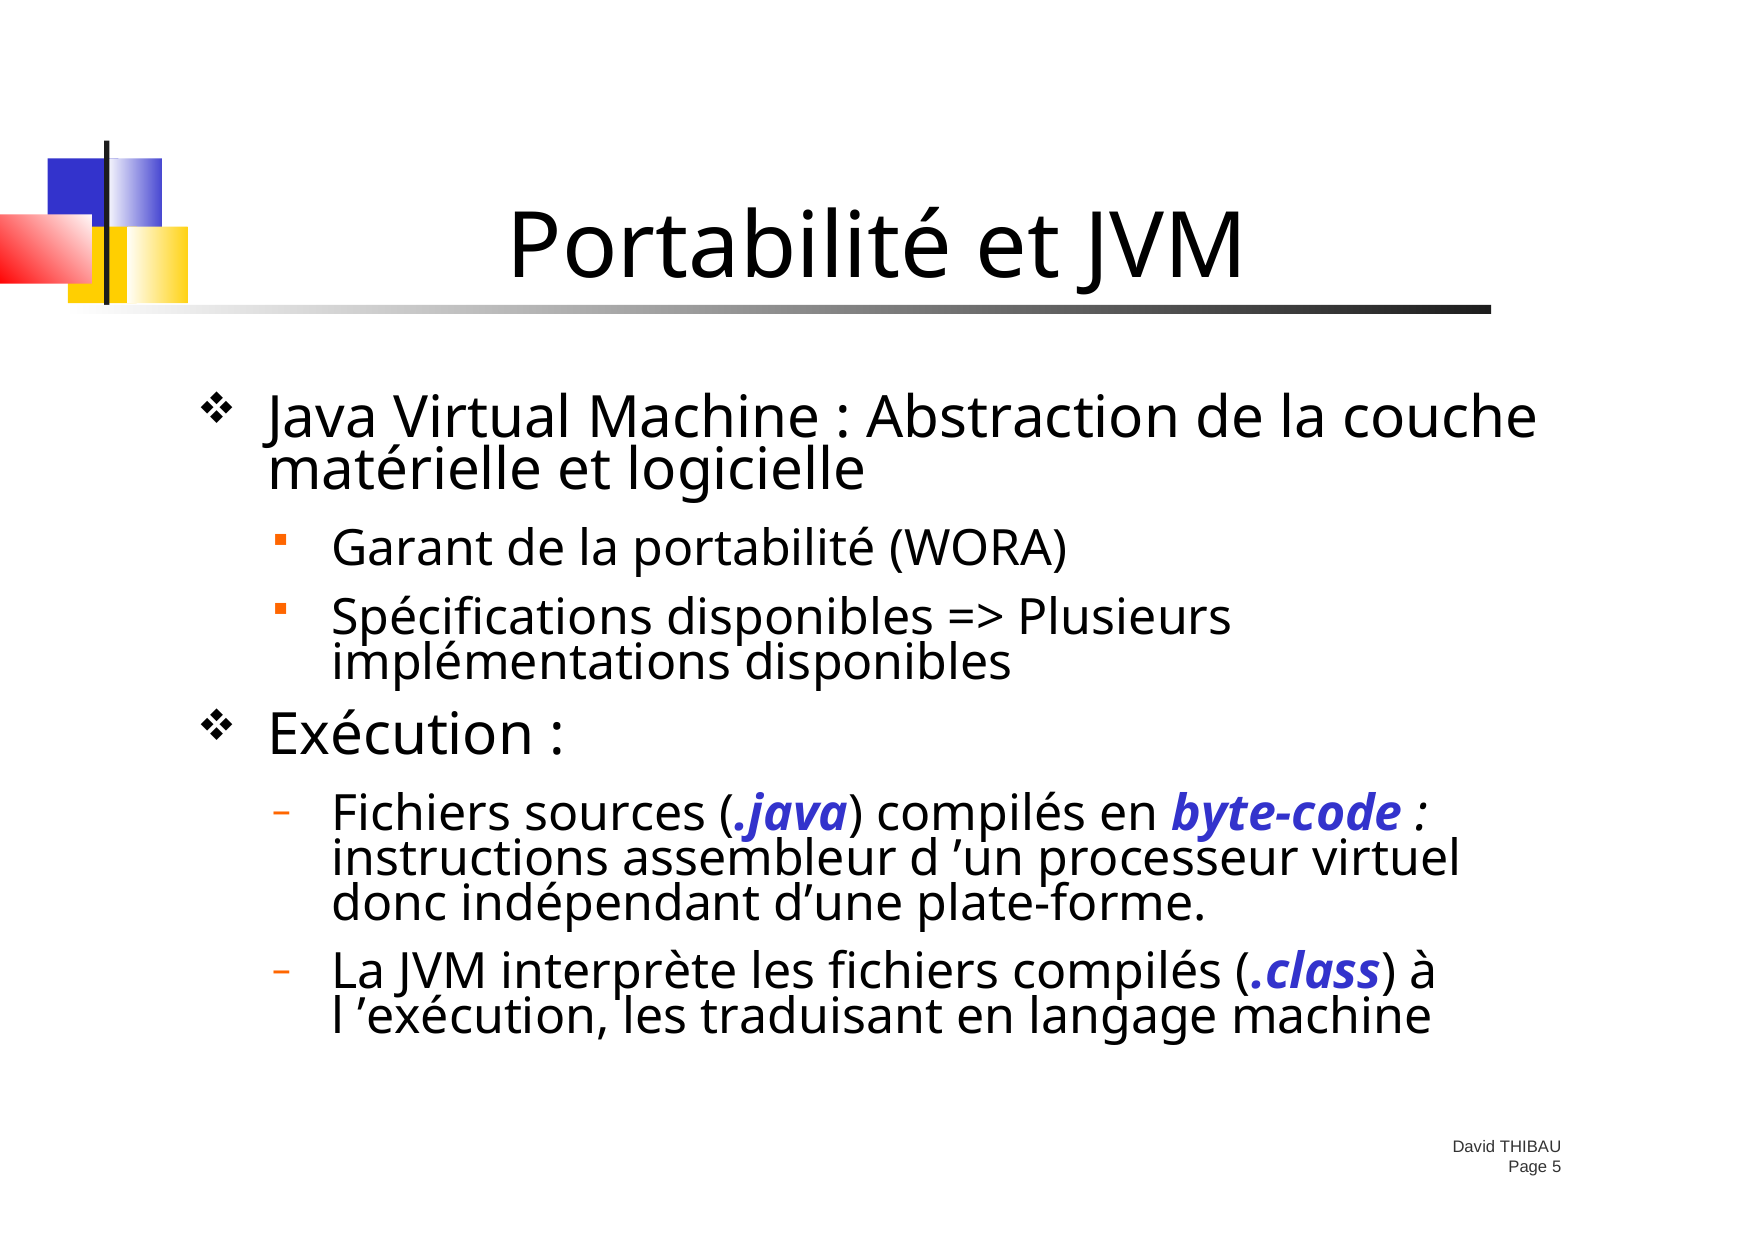

# Portabilité et JVM
Java Virtual Machine : Abstraction de la couche matérielle et logicielle
Garant de la portabilité (WORA)
Spécifications disponibles => Plusieurs implémentations disponibles
Exécution :
Fichiers sources (.java) compilés en byte-code : instructions assembleur d ’un processeur virtuel donc indépendant d’une plate-forme.
La JVM interprète les fichiers compilés (.class) à l ’exécution, les traduisant en langage machine